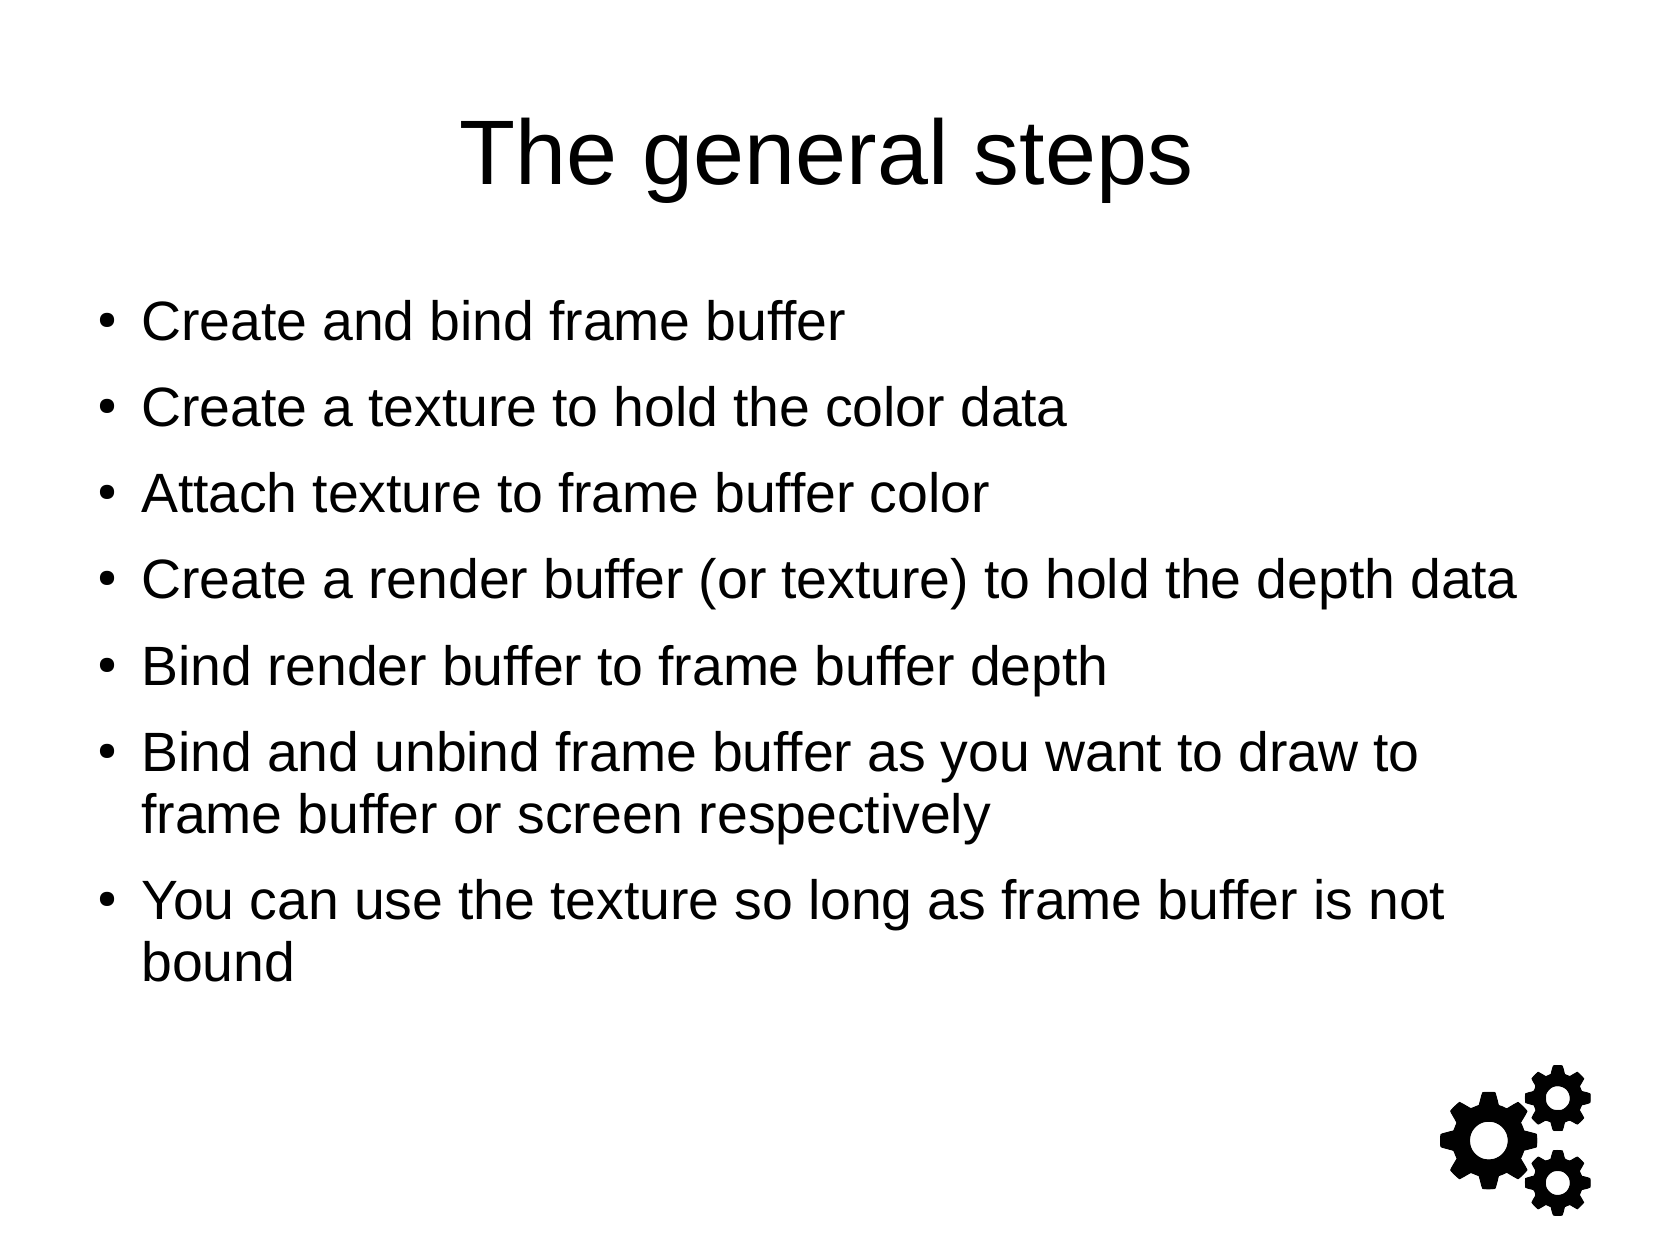

# The general steps
Create and bind frame buffer
Create a texture to hold the color data
Attach texture to frame buffer color
Create a render buffer (or texture) to hold the depth data
Bind render buffer to frame buffer depth
Bind and unbind frame buffer as you want to draw to frame buffer or screen respectively
You can use the texture so long as frame buffer is not bound